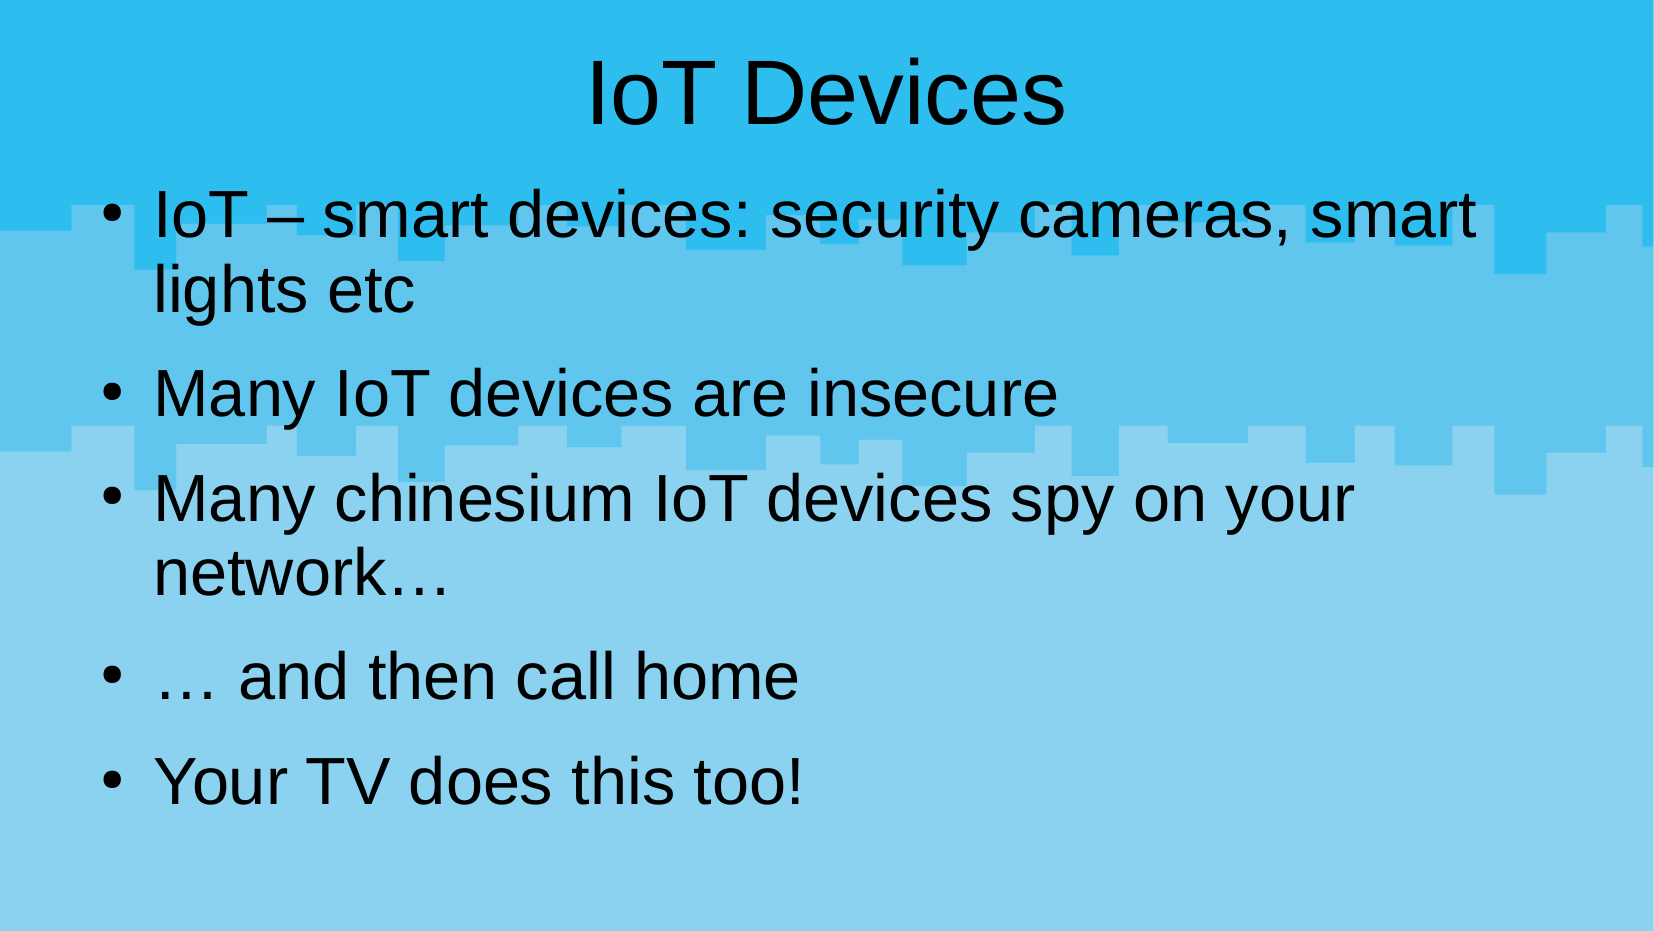

# IoT Devices
IoT – smart devices: security cameras, smart lights etc
Many IoT devices are insecure
Many chinesium IoT devices spy on your network…
… and then call home
Your TV does this too!